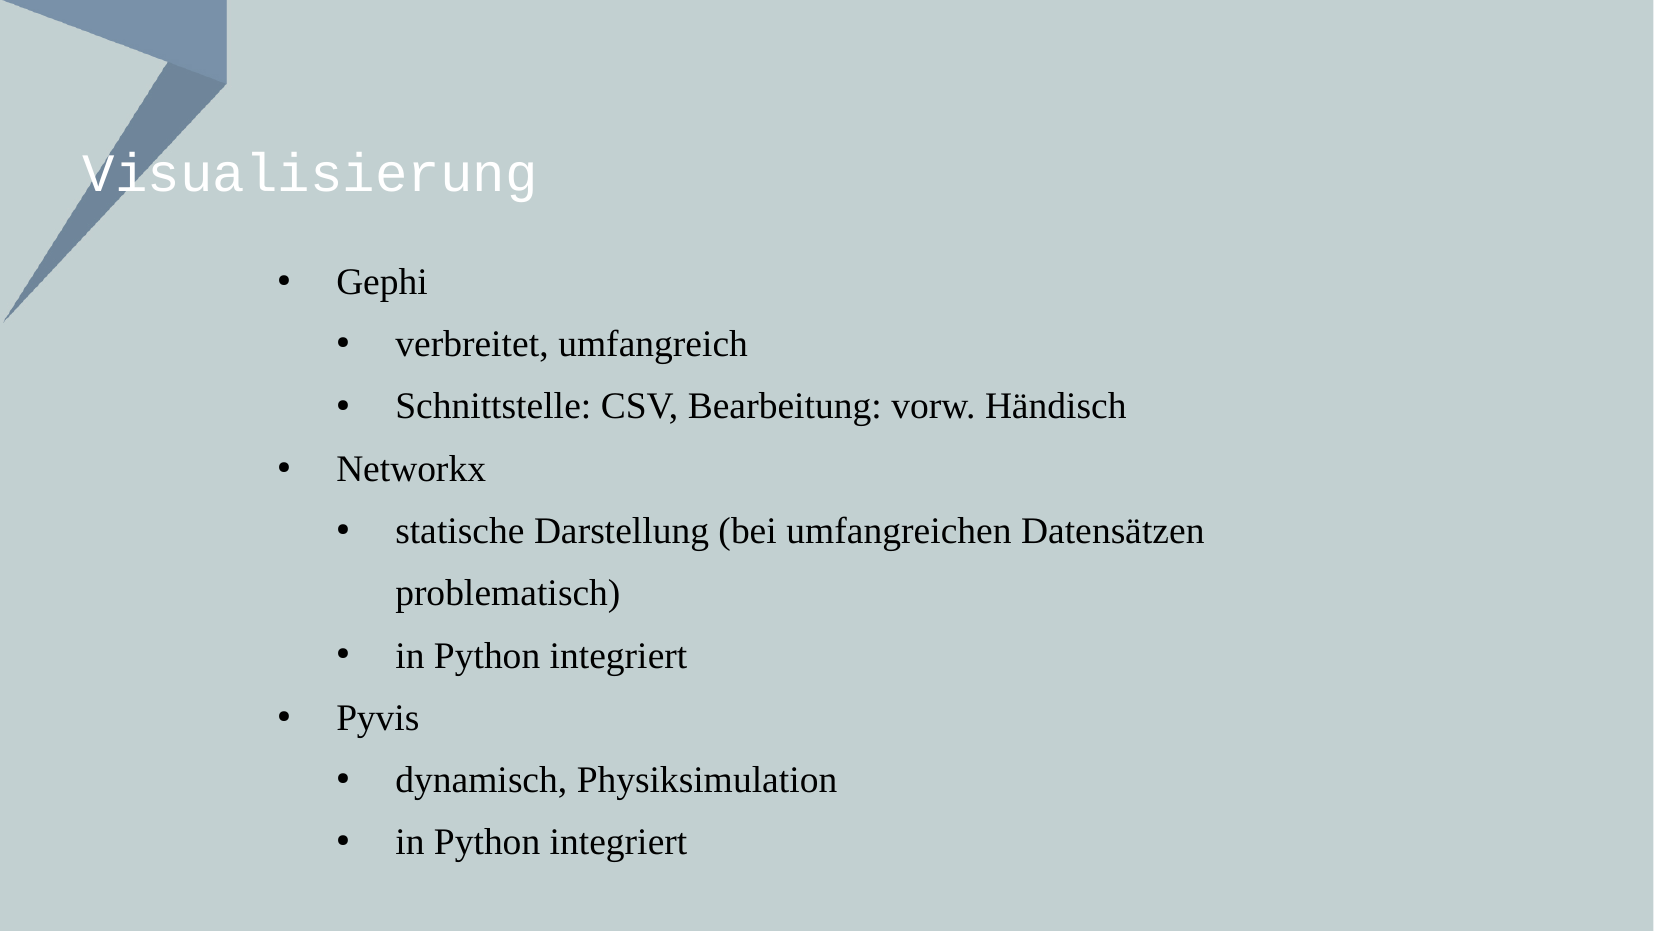

# Visualisierung
Gephi
verbreitet, umfangreich
Schnittstelle: CSV, Bearbeitung: vorw. Händisch
Networkx
statische Darstellung (bei umfangreichen Datensätzen problematisch)
in Python integriert
Pyvis
dynamisch, Physiksimulation
in Python integriert